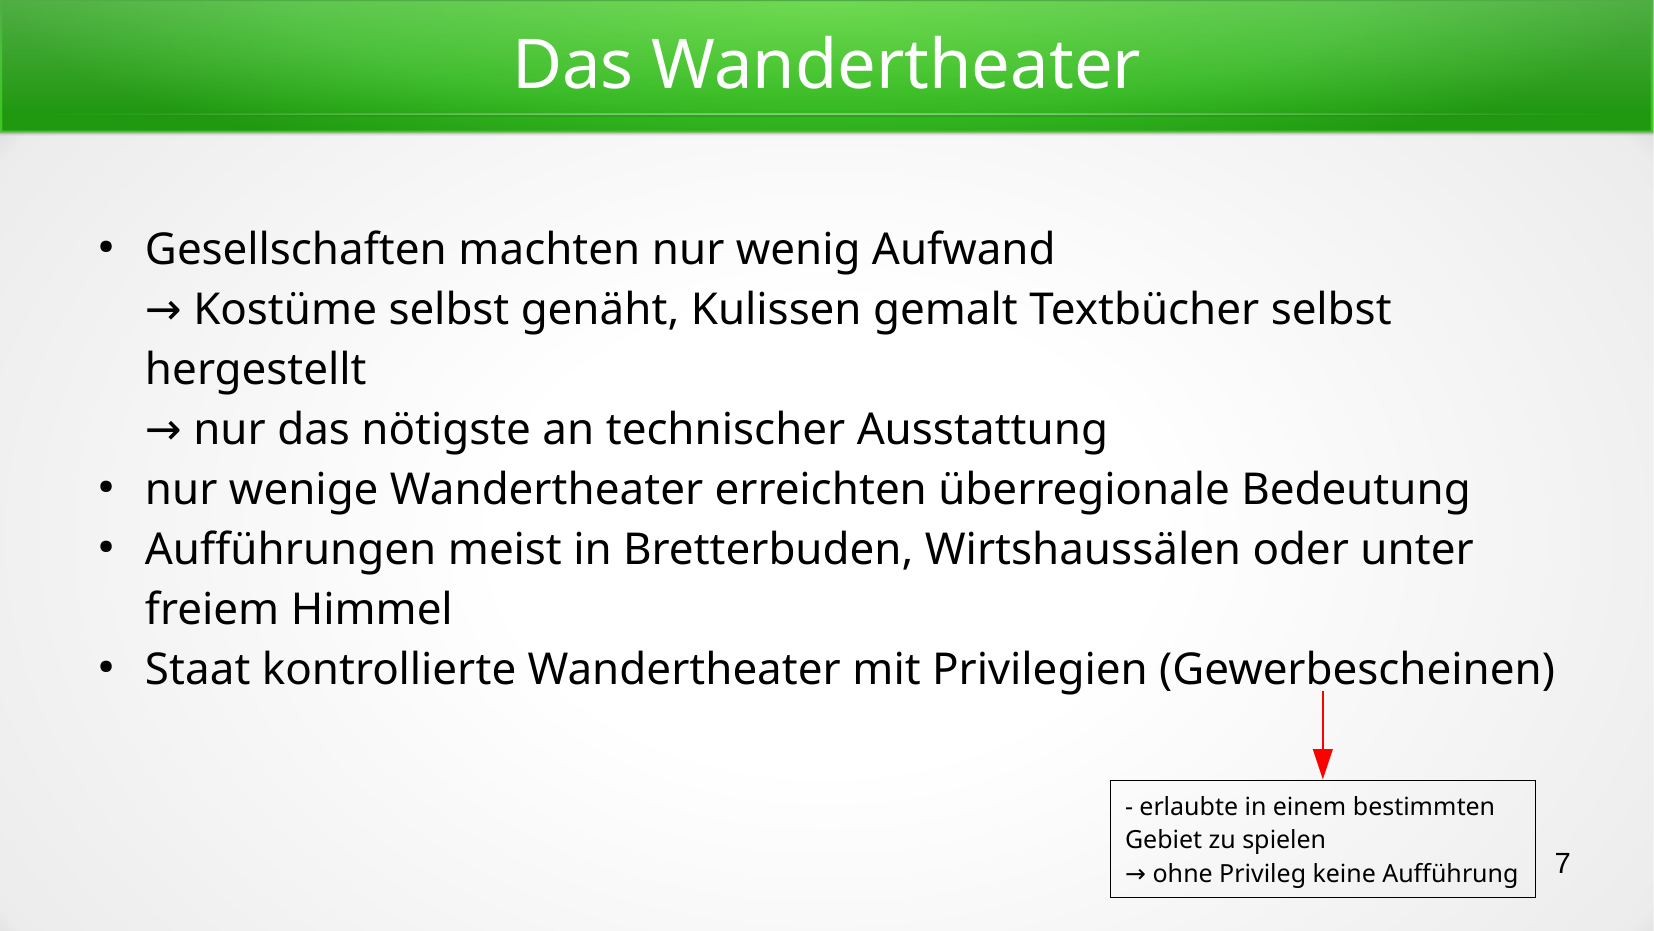

# Das Wandertheater
Gesellschaften machten nur wenig Aufwand
→ Kostüme selbst genäht, Kulissen gemalt Textbücher selbst hergestellt
→ nur das nötigste an technischer Ausstattung
nur wenige Wandertheater erreichten überregionale Bedeutung
Aufführungen meist in Bretterbuden, Wirtshaussälen oder unter freiem Himmel
Staat kontrollierte Wandertheater mit Privilegien (Gewerbescheinen)
- erlaubte in einem bestimmten Gebiet zu spielen
→ ohne Privileg keine Aufführung
7